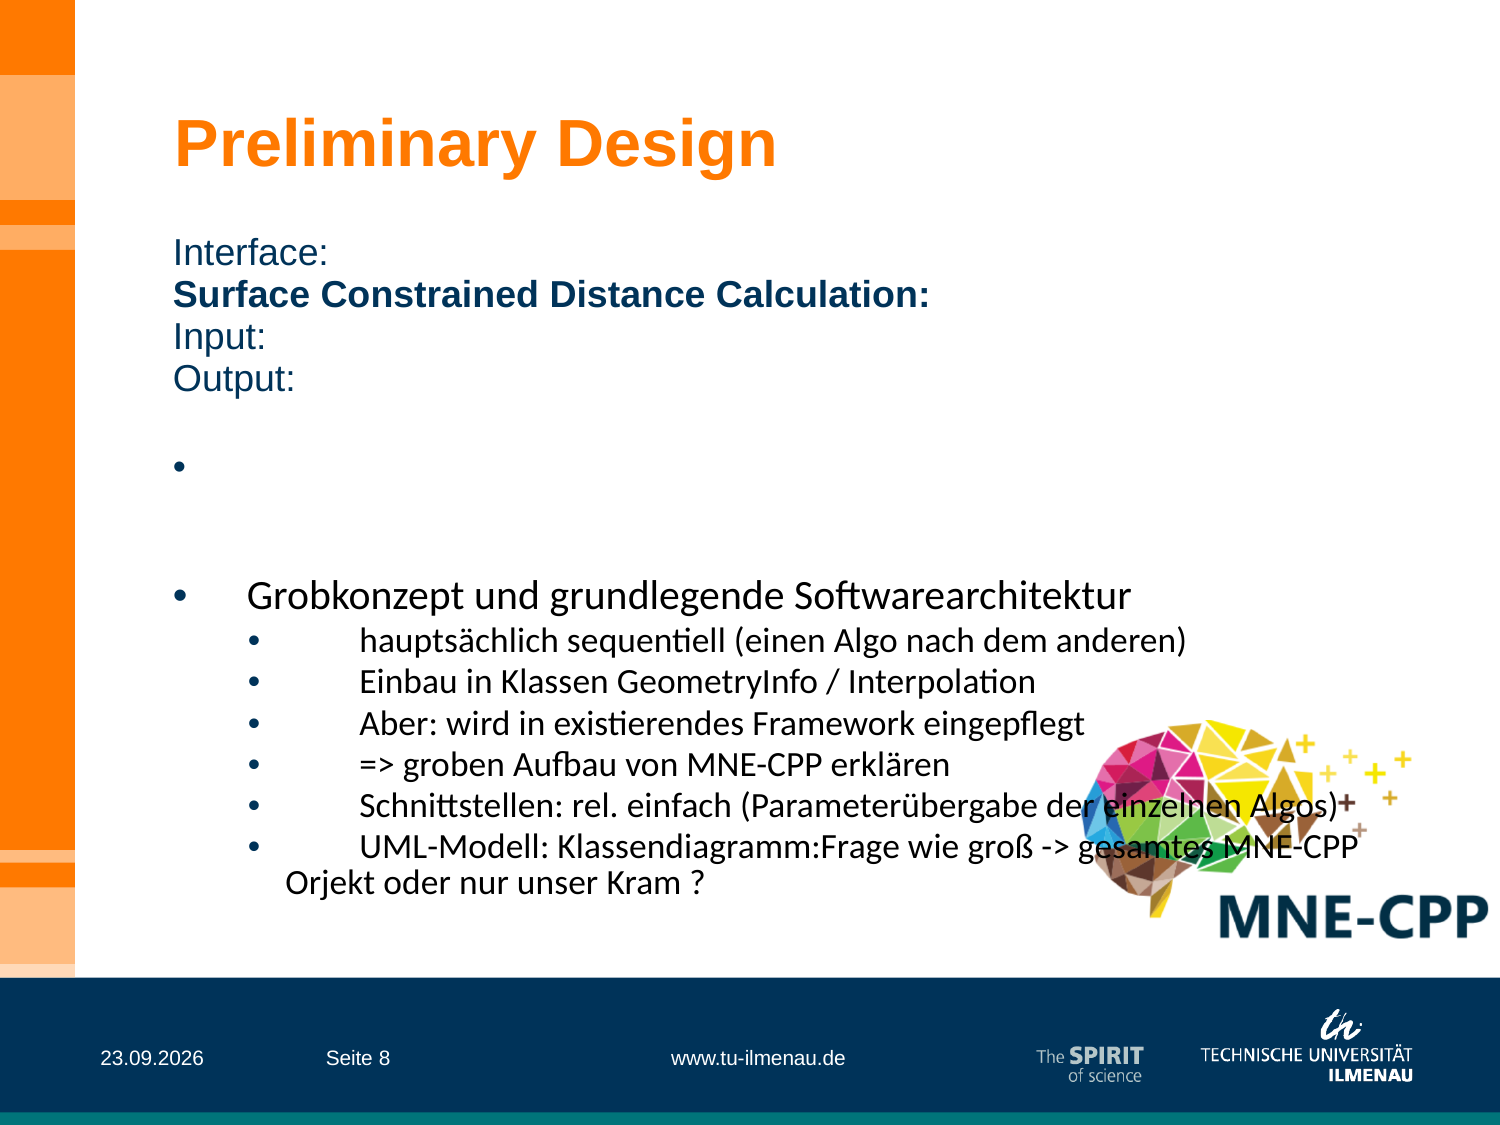

Preliminary Design
Interface:
Surface Constrained Distance Calculation:
Input:
Output:
•	Grobkonzept und grundlegende Softwarearchitektur
•	hauptsächlich sequentiell (einen Algo nach dem anderen)
•	Einbau in Klassen GeometryInfo / Interpolation
•	Aber: wird in existierendes Framework eingepflegt
•	=> groben Aufbau von MNE-CPP erklären
•	Schnittstellen: rel. einfach (Parameterübergabe der einzelnen Algos)
•	UML-Modell: Klassendiagramm:Frage wie groß -> gesamtes MNE-CPP Orjekt oder nur unser Kram ?
•
Seite
www.tu-ilmenau.de